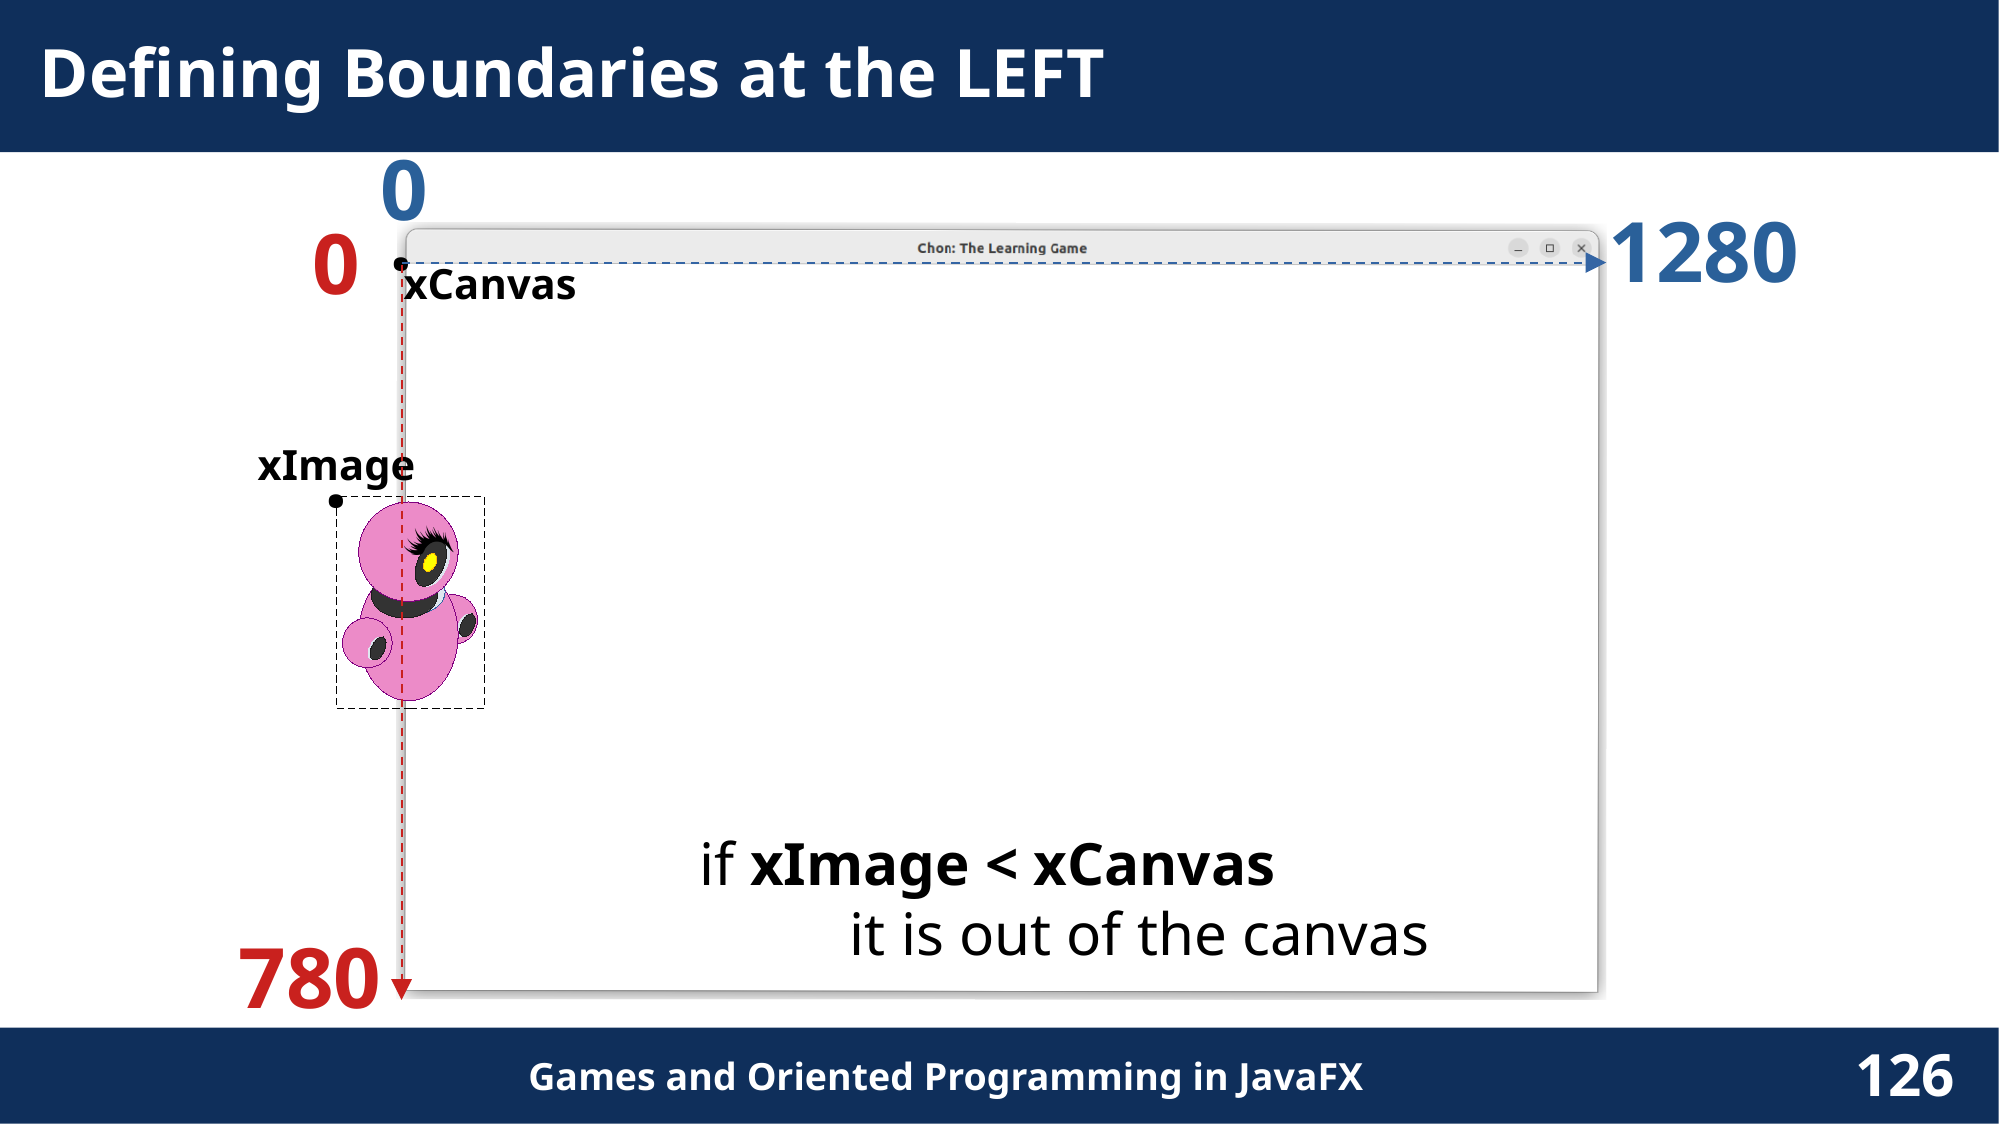

Defining Boundaries at the LEFT
0
.
1280
0
xCanvas
.
xImage
if xImage < xCanvas
	it is out of the canvas
780